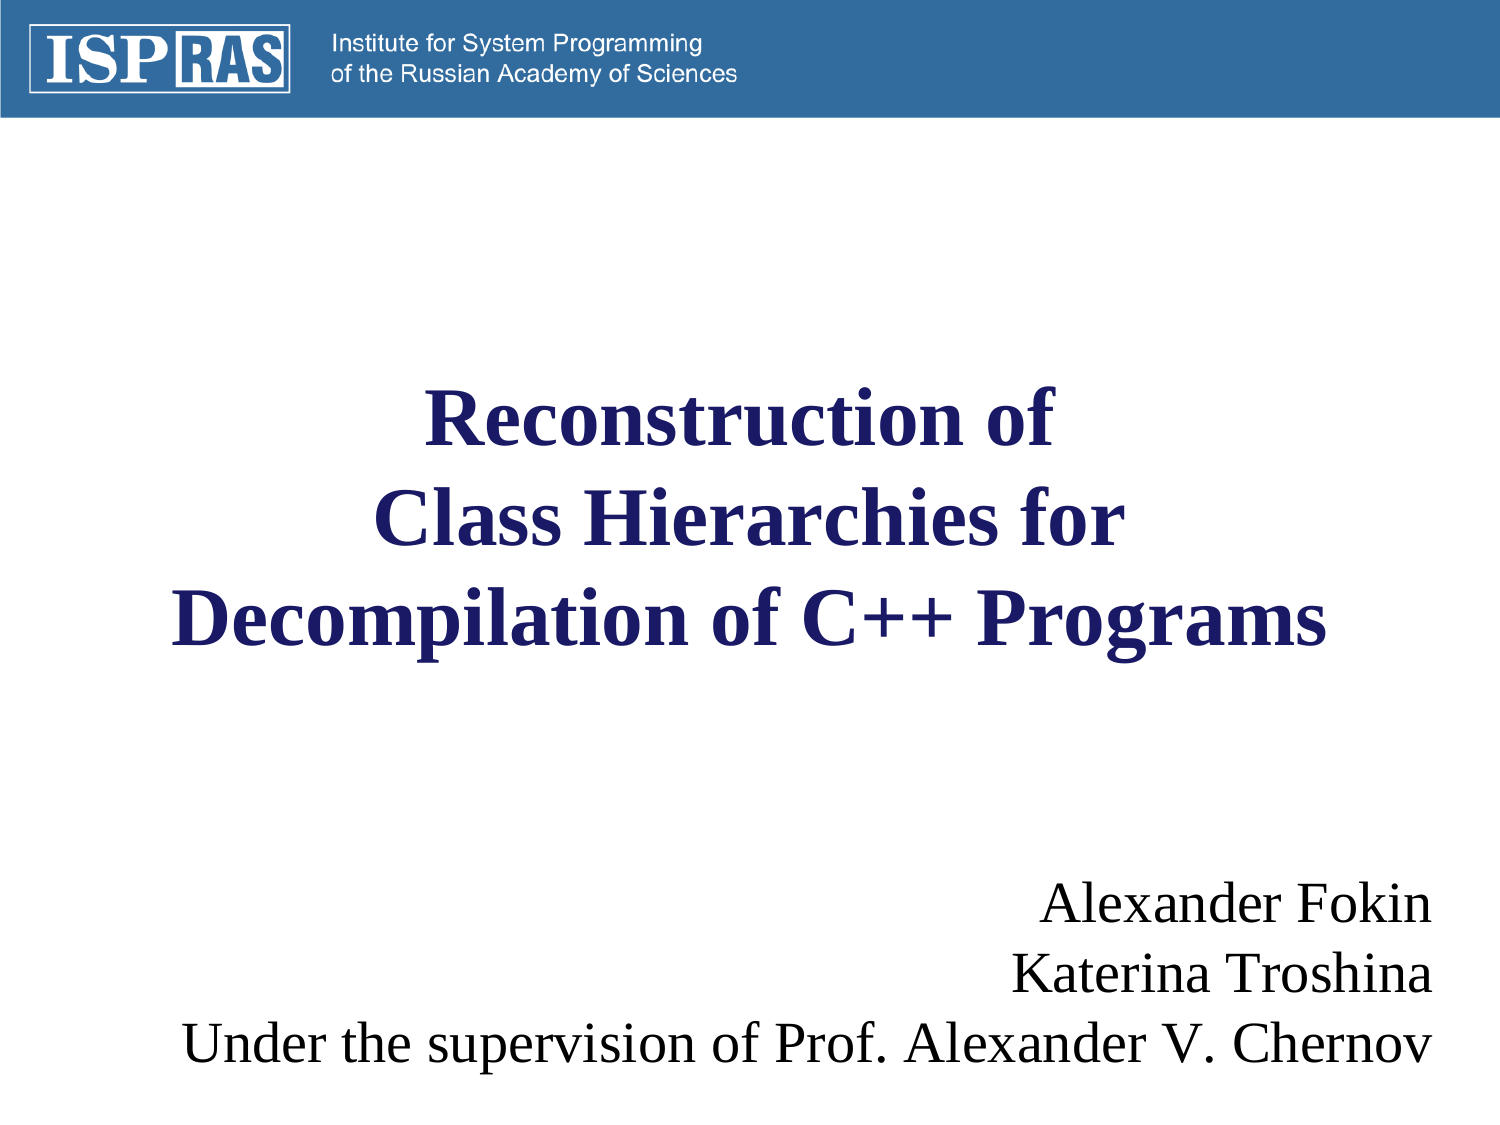

# Reconstruction of Class Hierarchies for Decompilation of C++ Programs
Alexander Fokin
Katerina Troshina
Under the supervision of Prof. Alexander V. Chernov